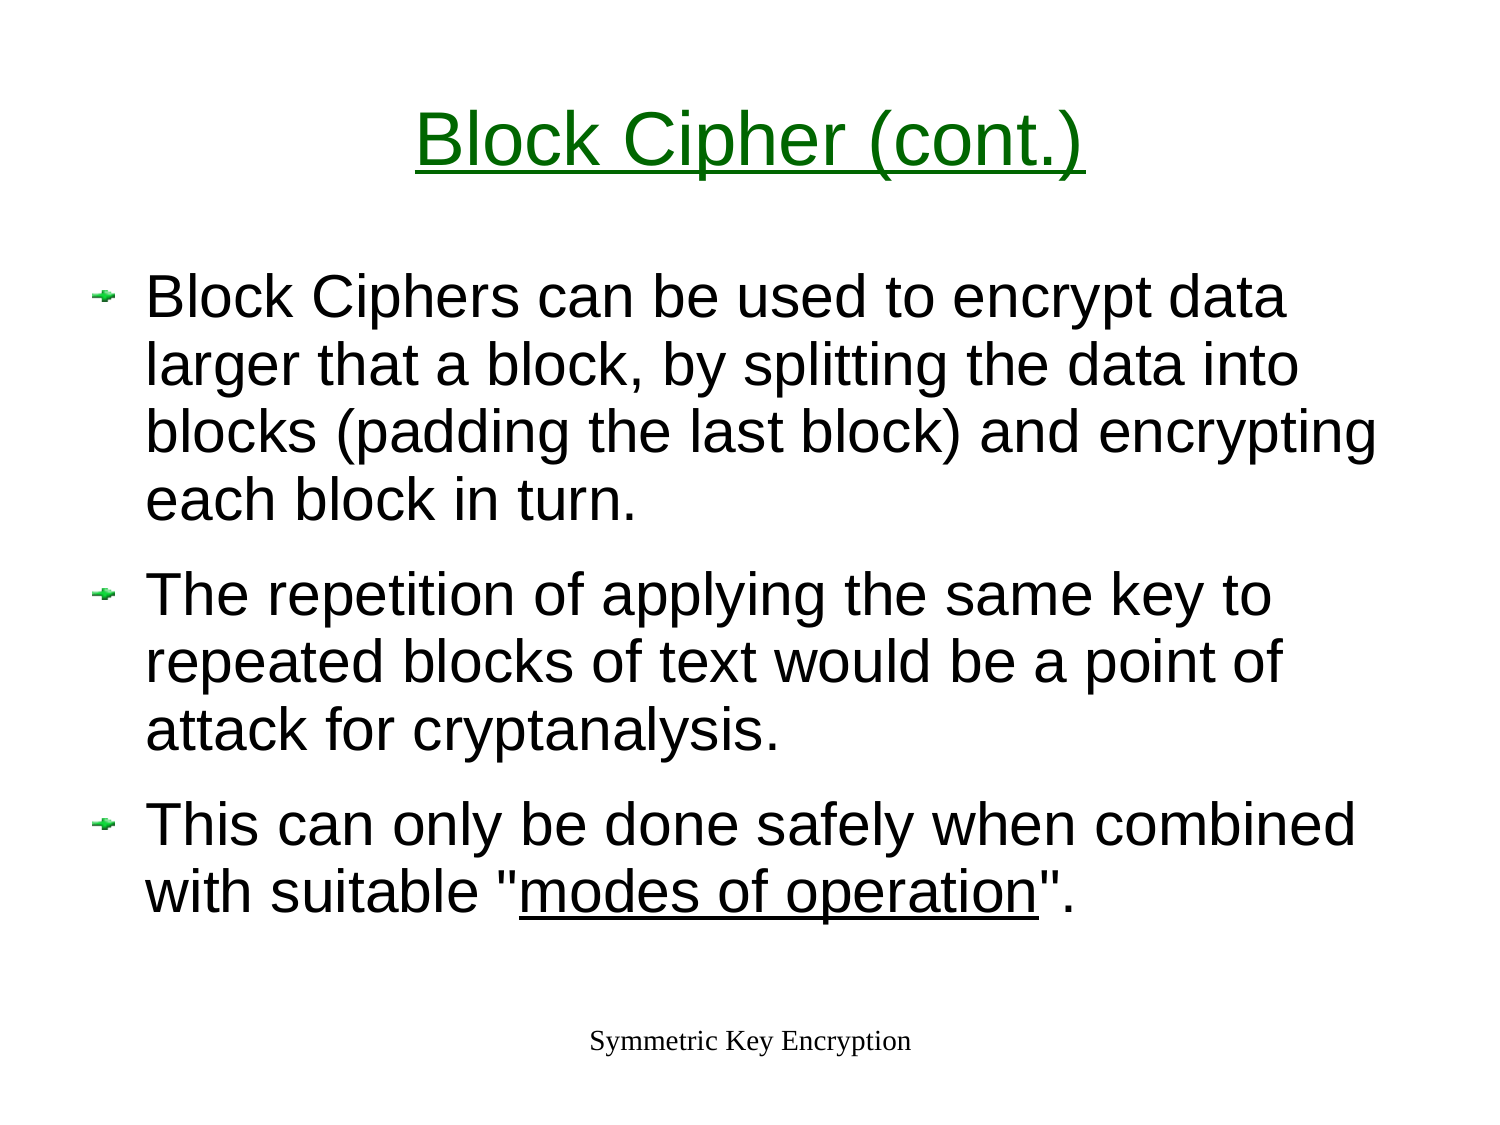

# Block Cipher (cont.)
Block Ciphers can be used to encrypt data larger that a block, by splitting the data into blocks (padding the last block) and encrypting each block in turn.
The repetition of applying the same key to repeated blocks of text would be a point of attack for cryptanalysis.
This can only be done safely when combined with suitable "modes of operation".
Symmetric Key Encryption